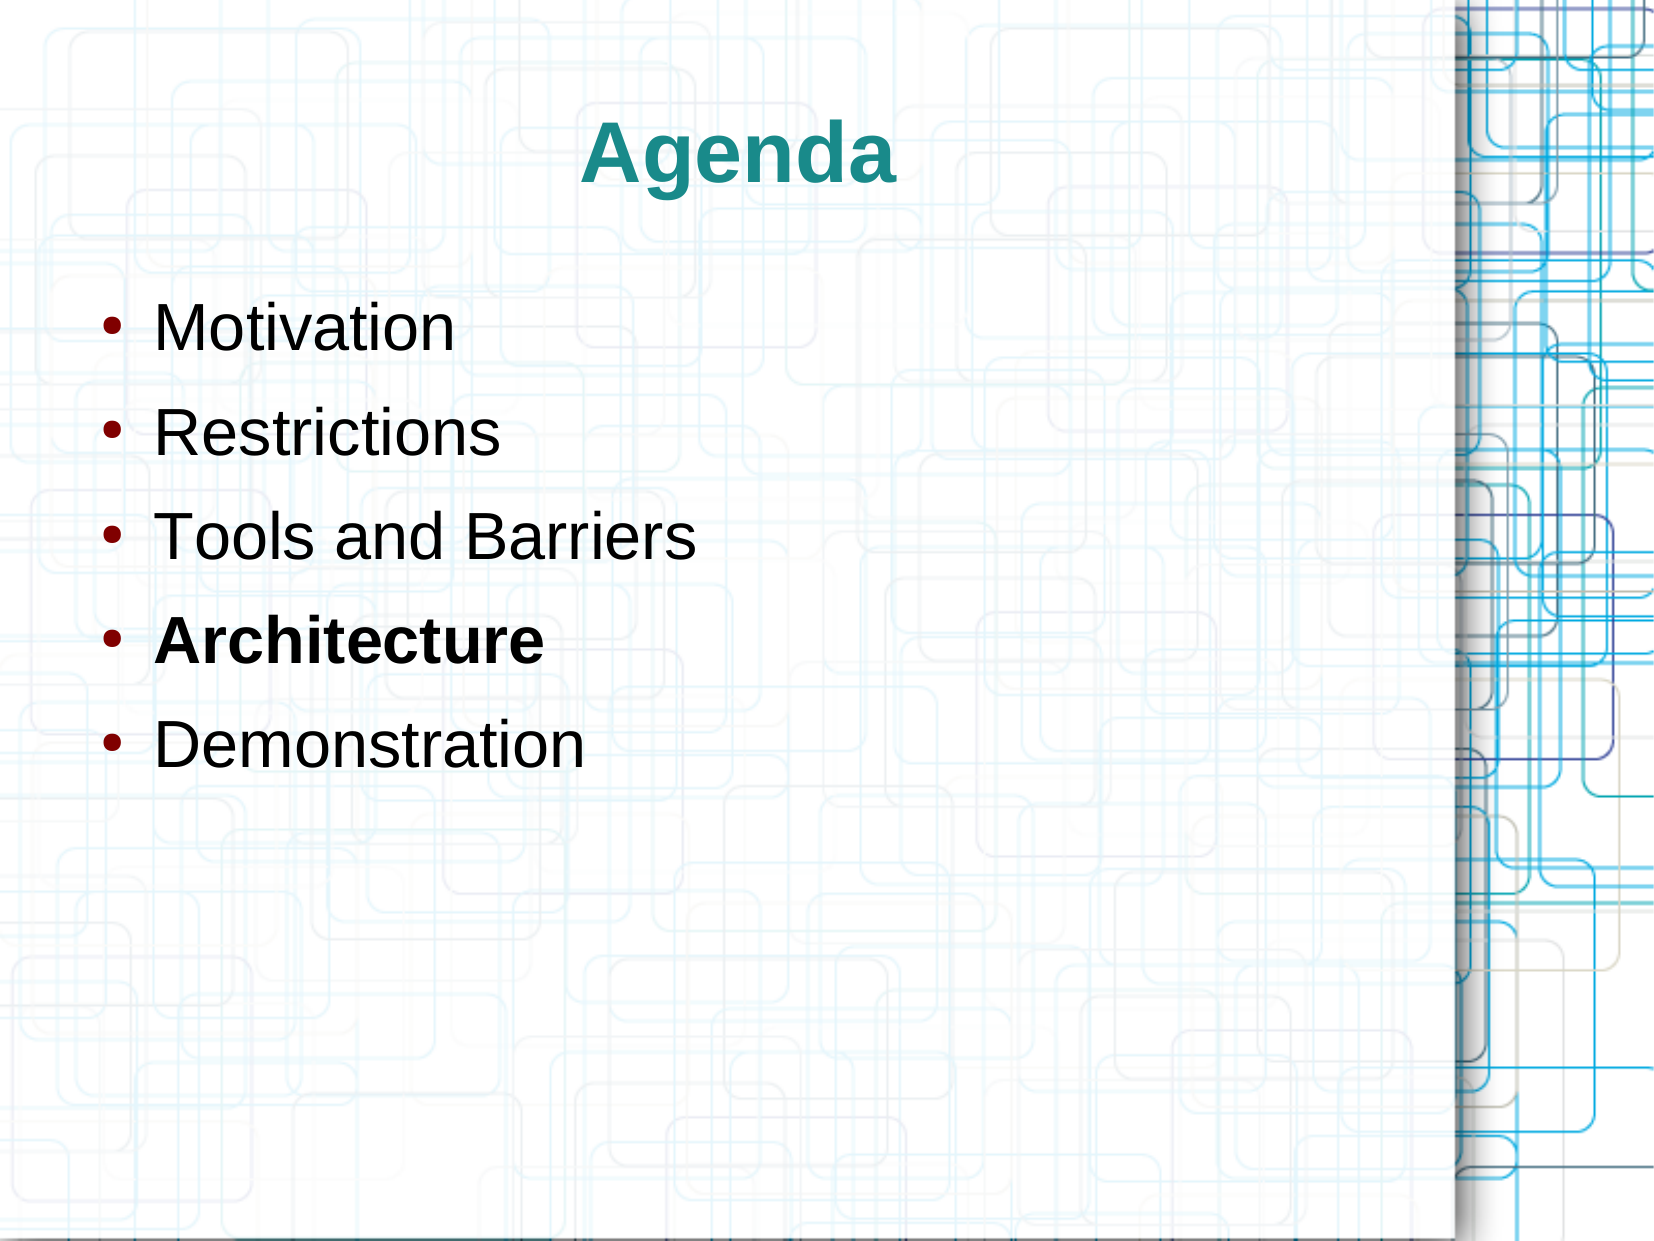

# Agenda
Motivation
Restrictions
Tools and Barriers
Architecture
Demonstration